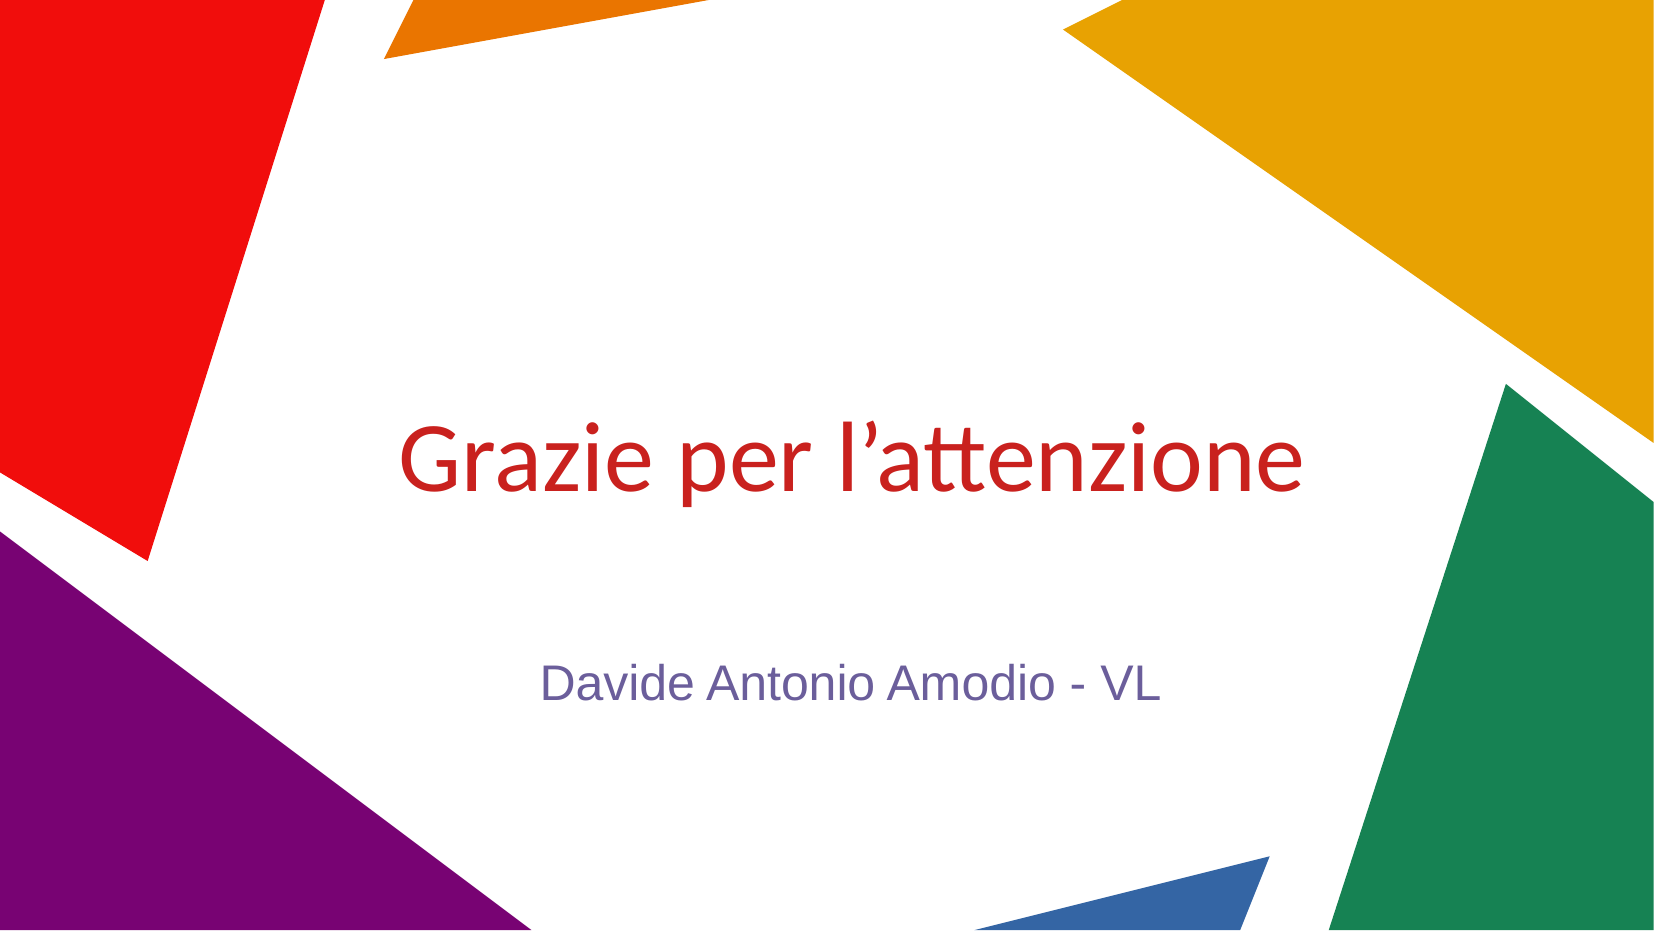

Grazie per l’attenzione
# Davide Antonio Amodio - VL